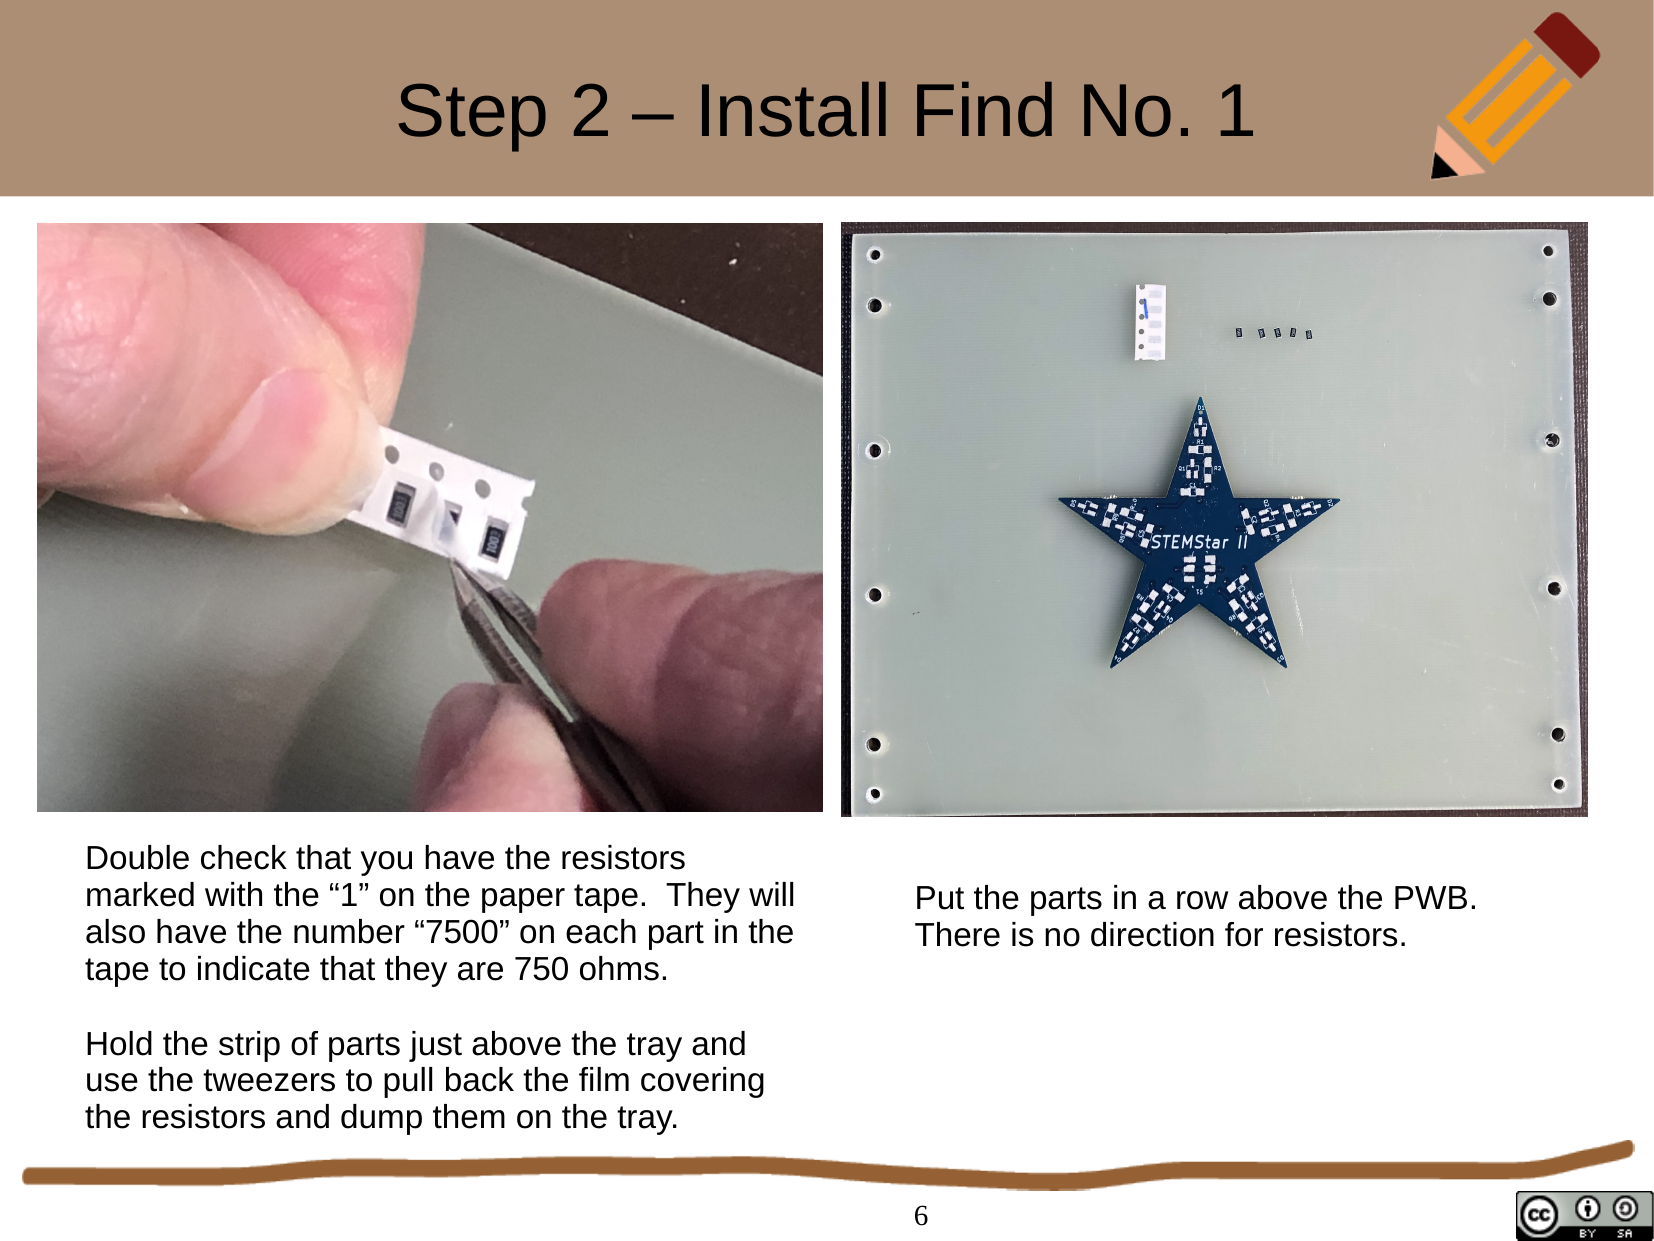

# Step 2 – Install Find No. 1
Double check that you have the resistors marked with the “1” on the paper tape. They will also have the number “7500” on each part in the tape to indicate that they are 750 ohms.
Hold the strip of parts just above the tray and use the tweezers to pull back the film covering the resistors and dump them on the tray.
Put the parts in a row above the PWB.
There is no direction for resistors.
6